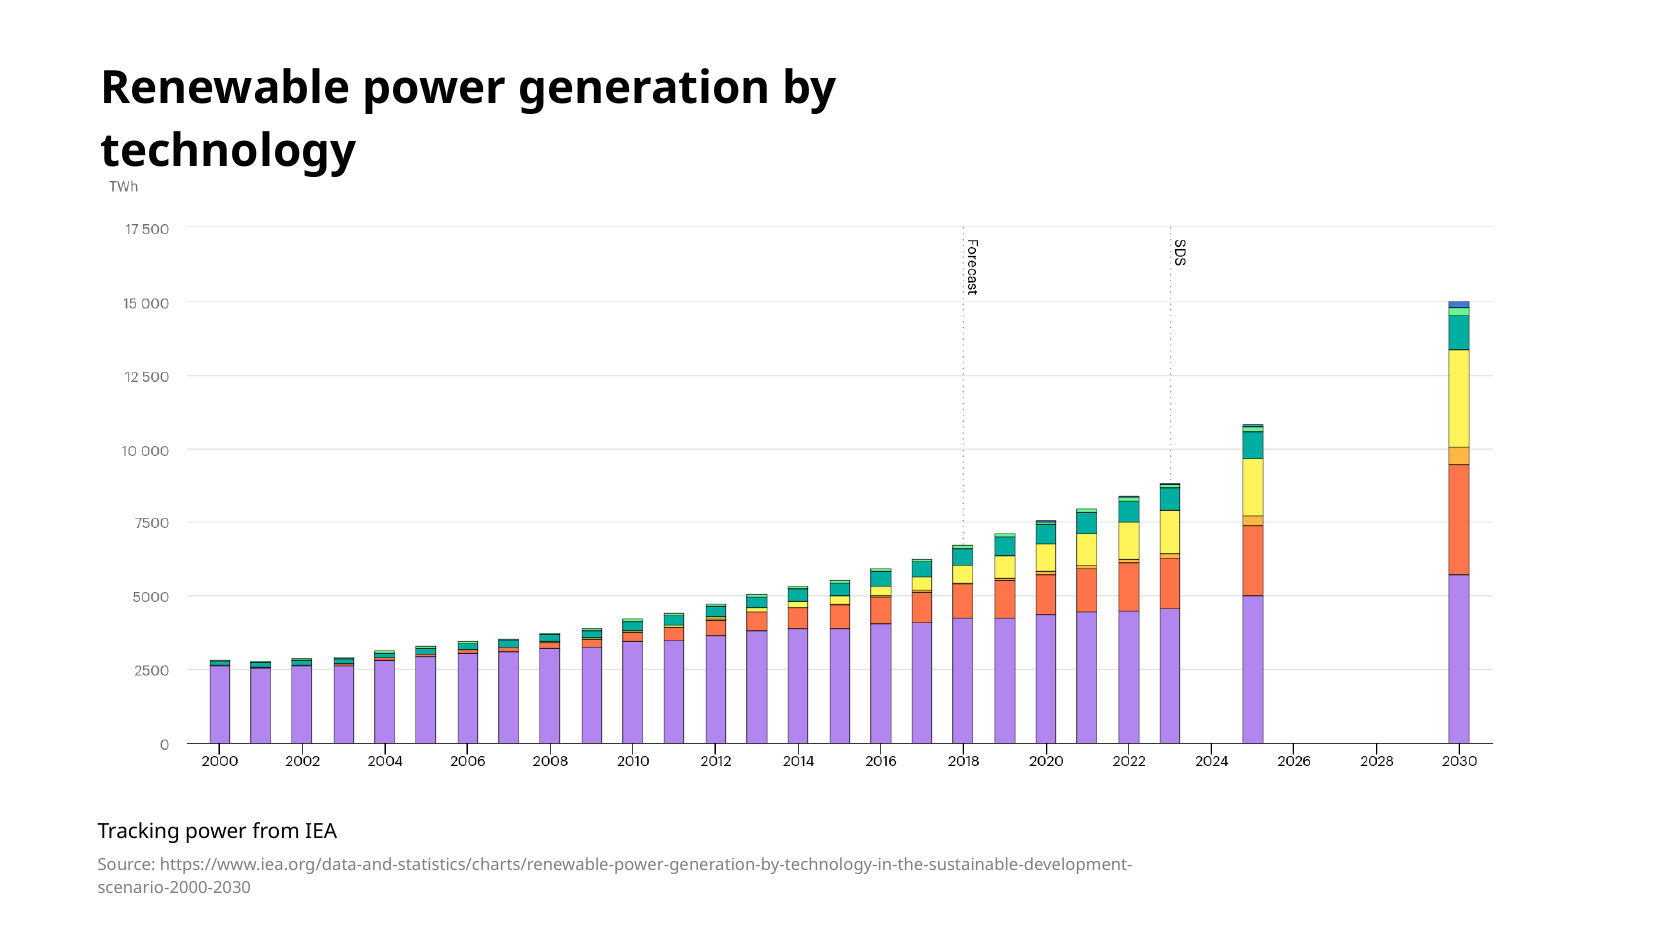

Renewable power generation by technology
Tracking power from IEA
Source: https://www.iea.org/data-and-statistics/charts/renewable-power-generation-by-technology-in-the-sustainable-development-scenario-2000-2030